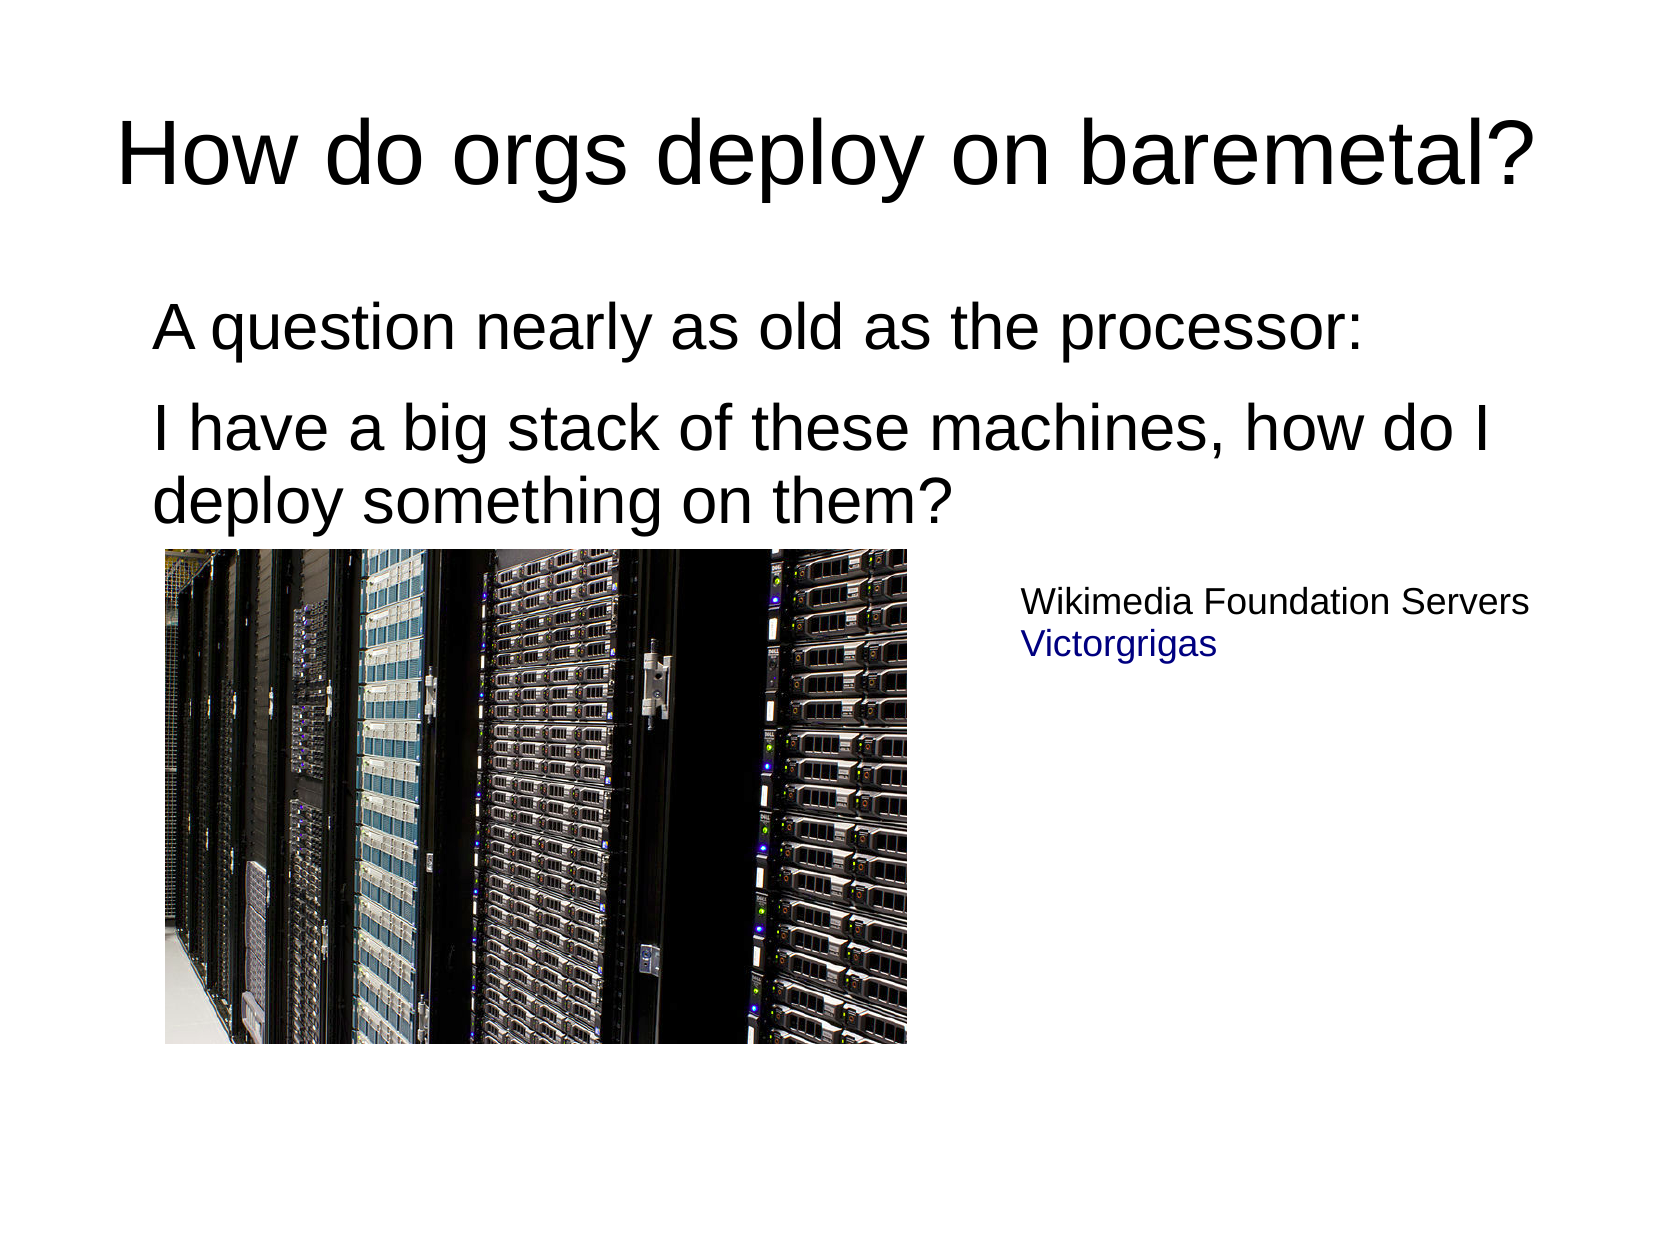

# How do orgs deploy on baremetal?
A question nearly as old as the processor:
I have a big stack of these machines, how do I deploy something on them?
Wikimedia Foundation Servers
Victorgrigas